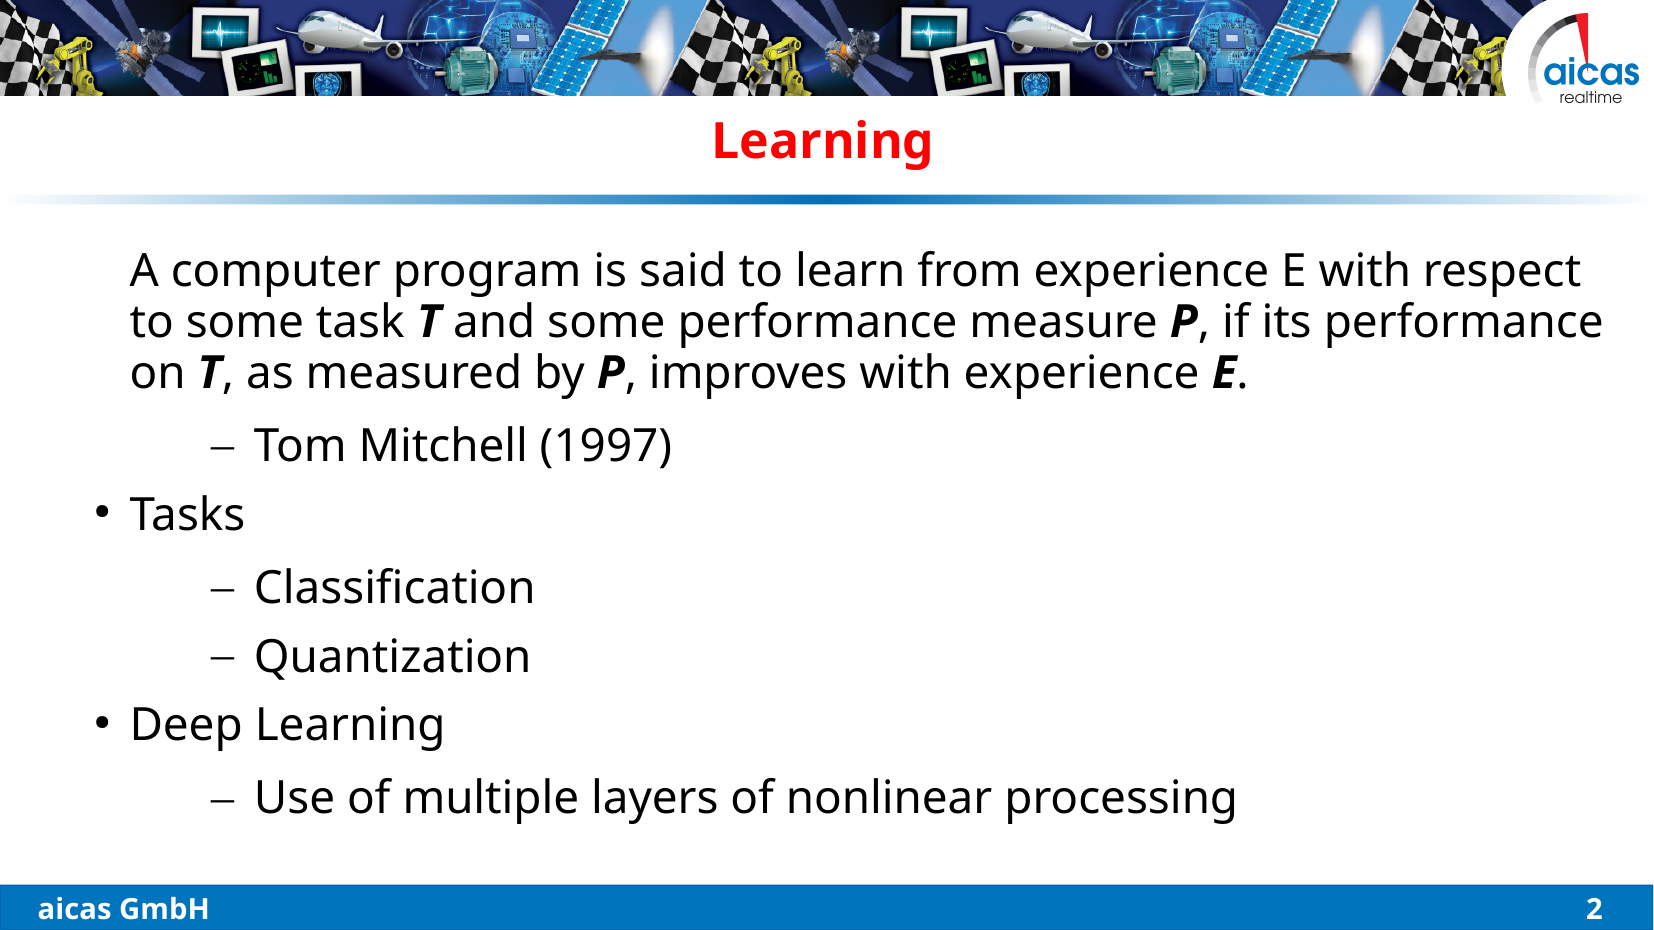

# Learning
A computer program is said to learn from experience E with respect to some task T and some performance measure P, if its performance on T, as measured by P, improves with experience E.
Tom Mitchell (1997)
Tasks
Classification
Quantization
Deep Learning
Use of multiple layers of nonlinear processing